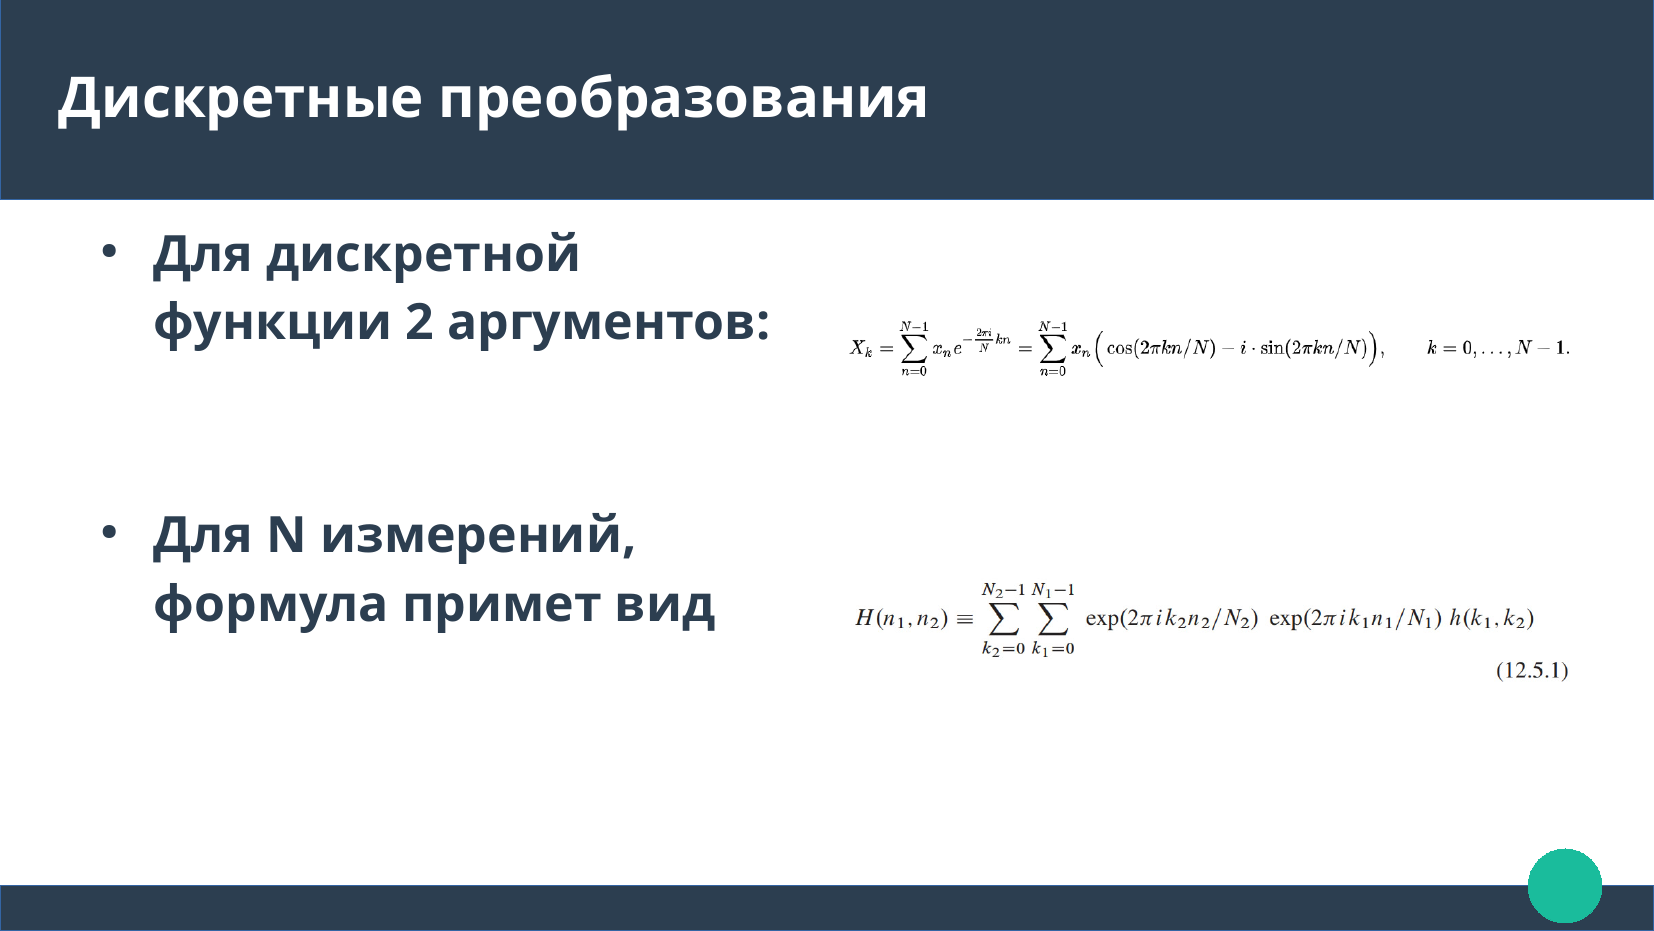

# Дискретные преобразования
Для дискретной функции 2 аргументов:
Для N измерений, формула примет вид